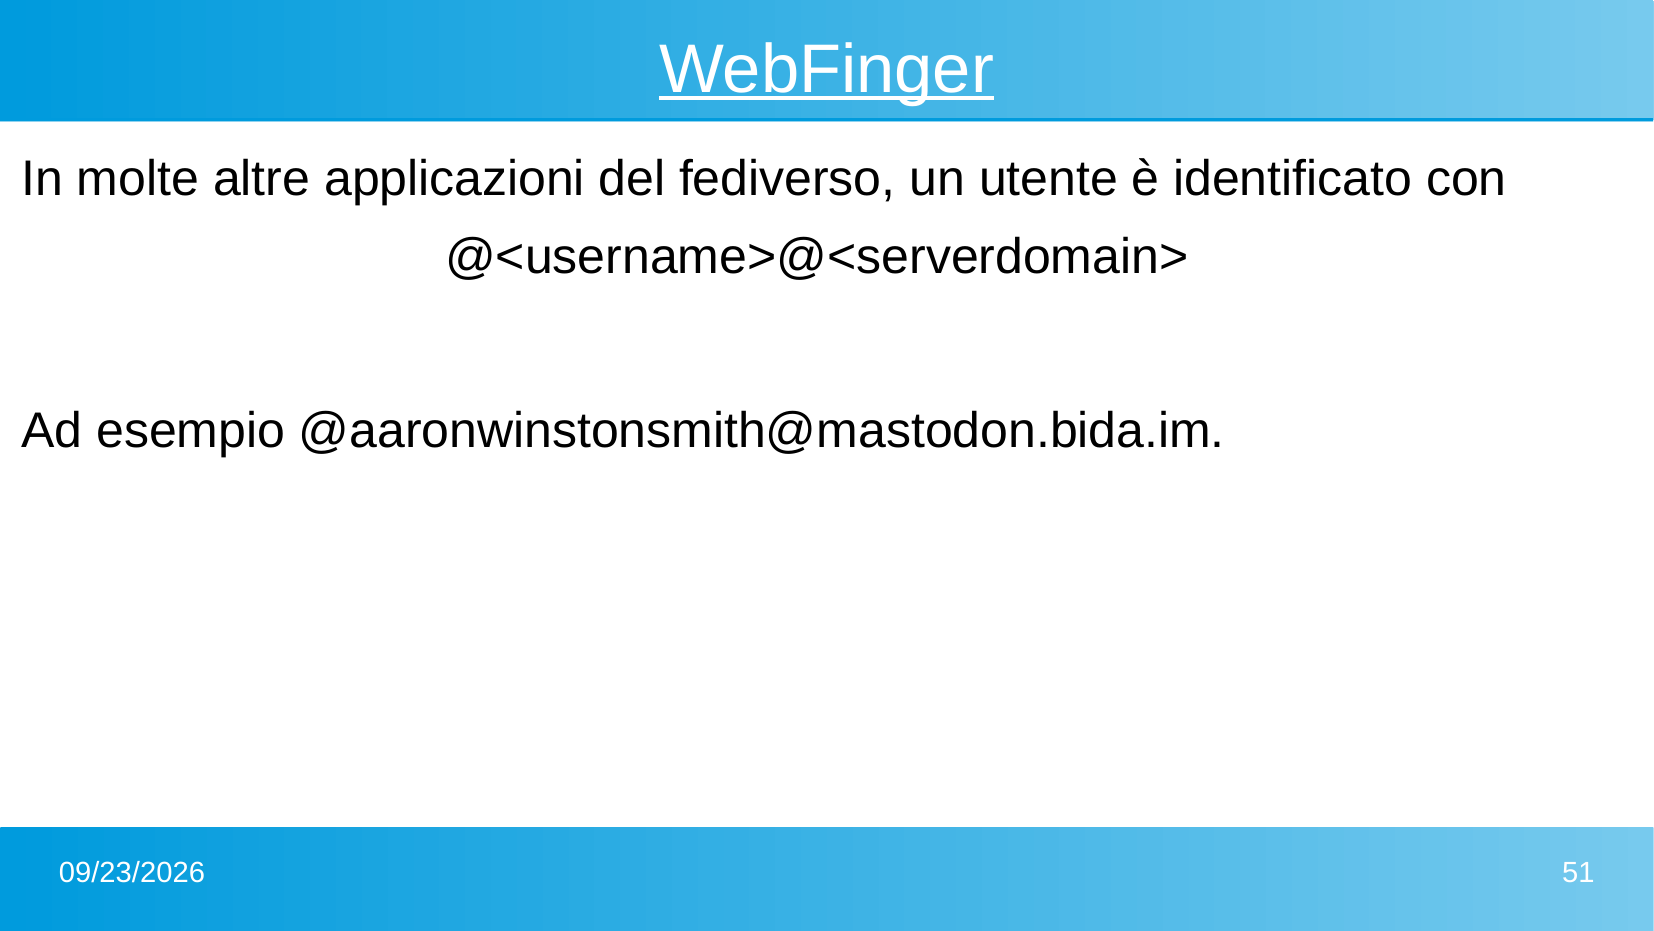

# WebFinger
In molte altre applicazioni del fediverso, un utente è identificato con
@<username>@<serverdomain>
Ad esempio @aaronwinstonsmith@mastodon.bida.im.
51